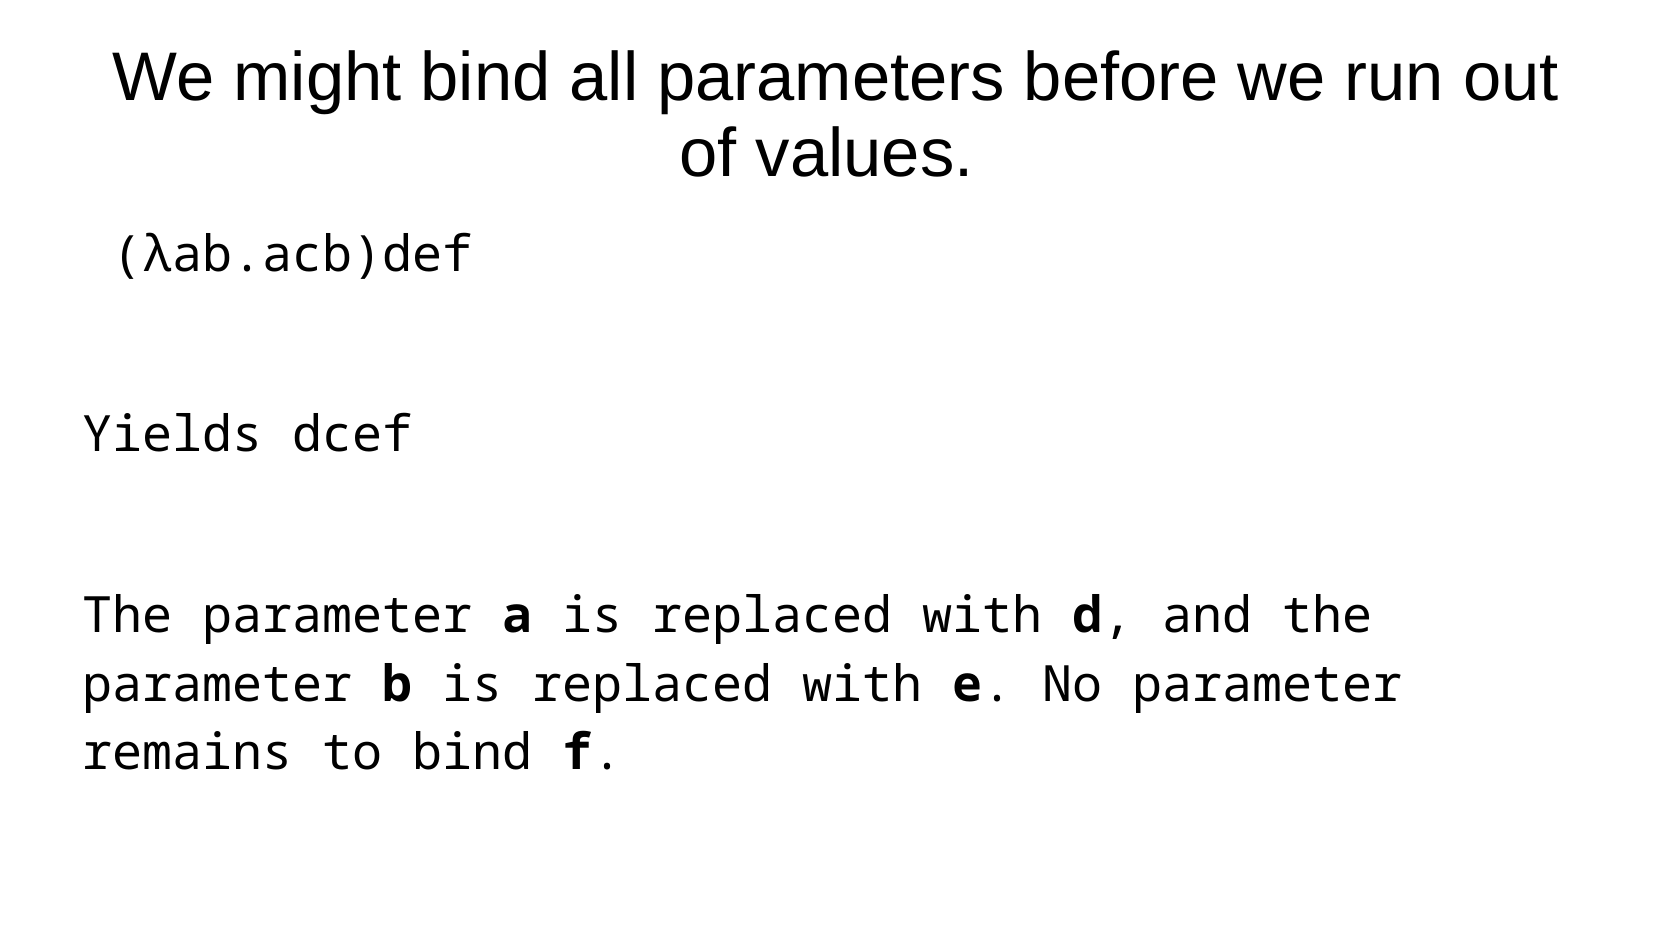

# We might bind all parameters before we run out of values.
 (λab.acb)def
Yields dcef
The parameter a is replaced with d, and the parameter b is replaced with e. No parameter remains to bind f.